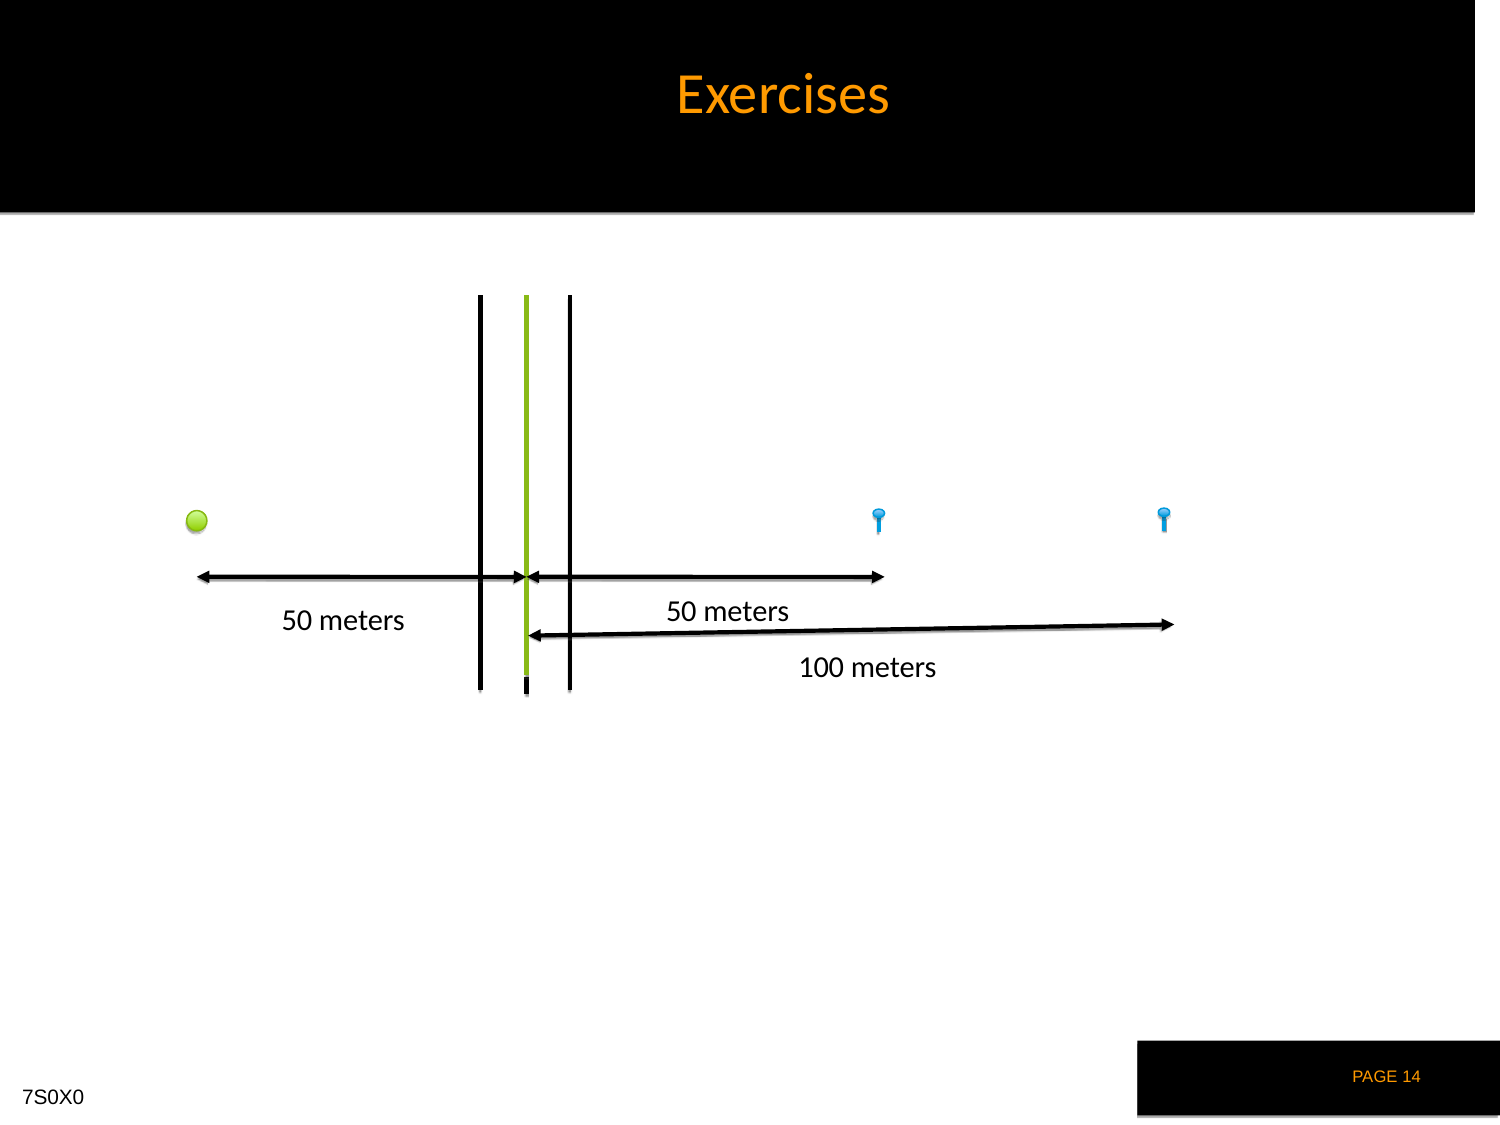

#
Exercises
50 meters
50 meters
100 meters
2017/02/09
PAGE 14
7S0X0